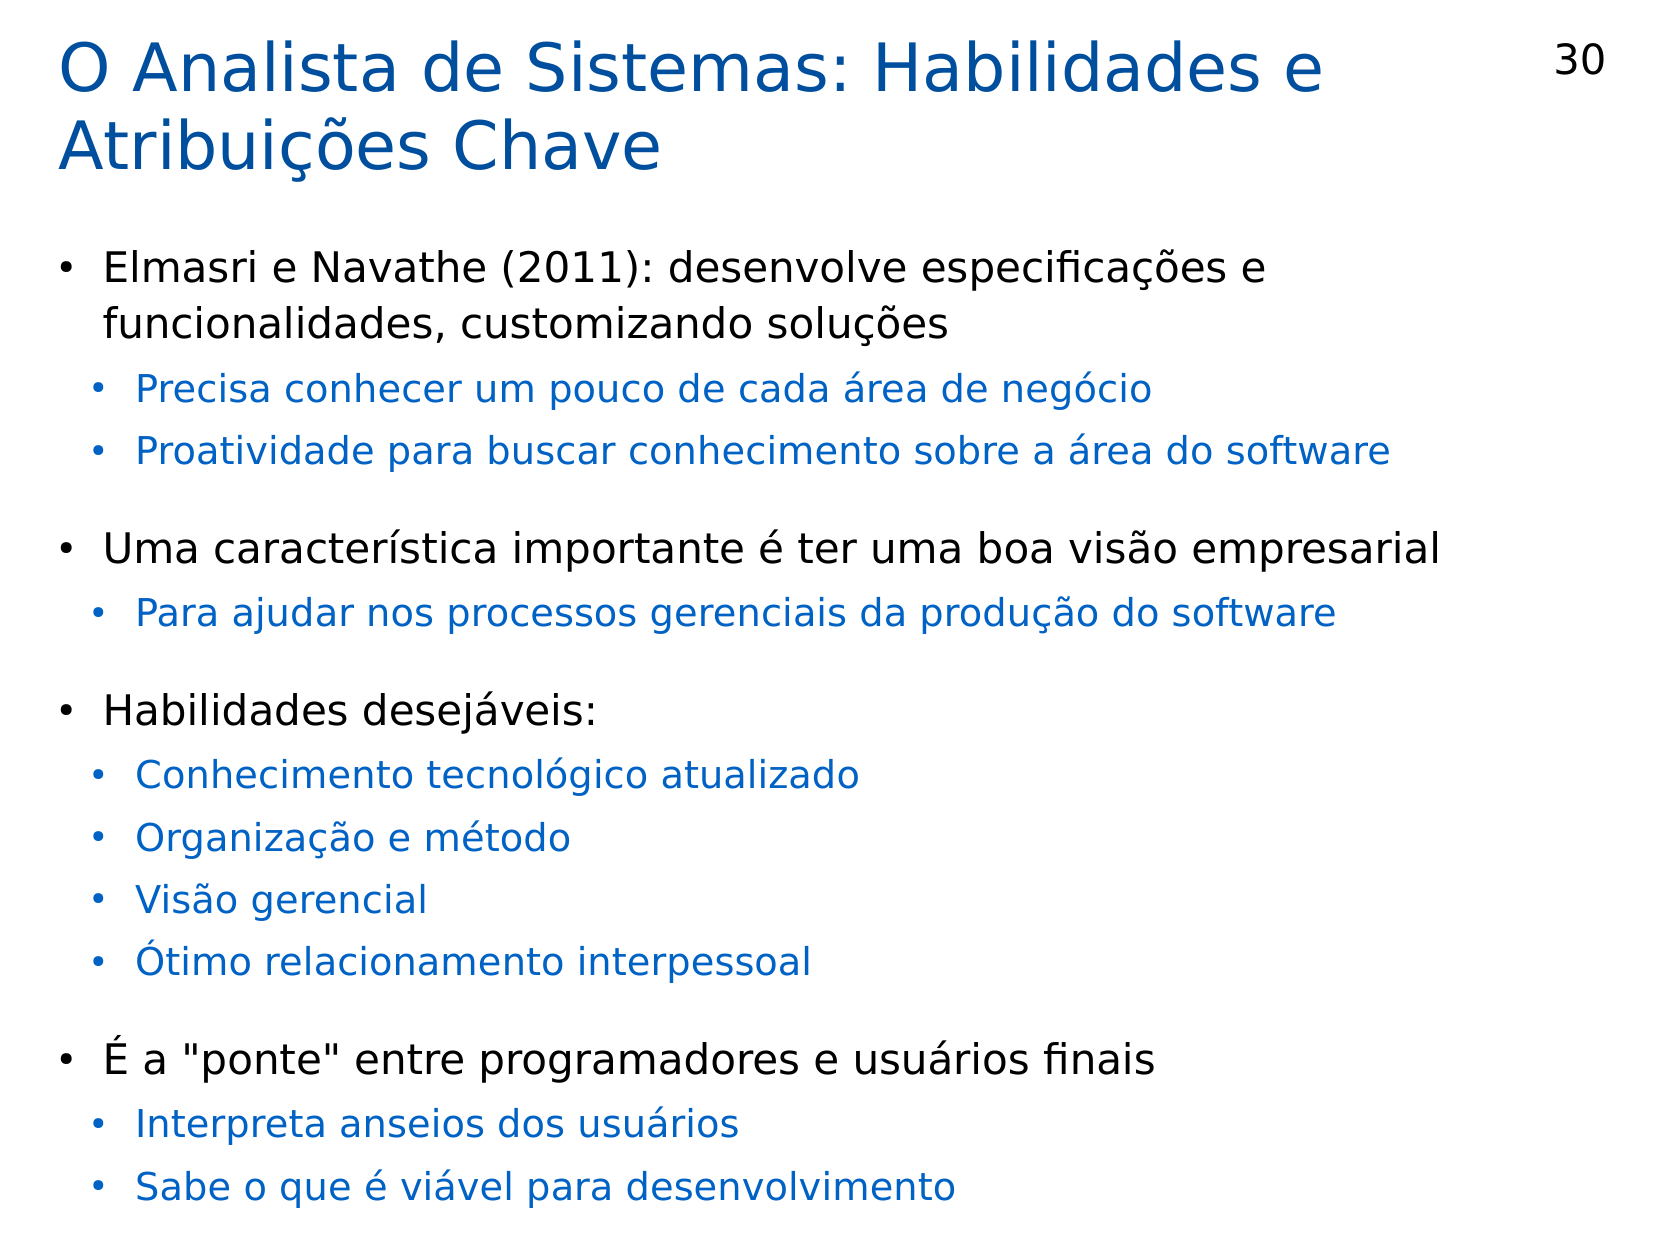

# O Analista de Sistemas: Habilidades e Atribuições Chave
30
Elmasri e Navathe (2011): desenvolve especificações e funcionalidades, customizando soluções
Precisa conhecer um pouco de cada área de negócio
Proatividade para buscar conhecimento sobre a área do software
Uma característica importante é ter uma boa visão empresarial
Para ajudar nos processos gerenciais da produção do software
Habilidades desejáveis:
Conhecimento tecnológico atualizado
Organização e método
Visão gerencial
Ótimo relacionamento interpessoal
É a "ponte" entre programadores e usuários finais
Interpreta anseios dos usuários
Sabe o que é viável para desenvolvimento